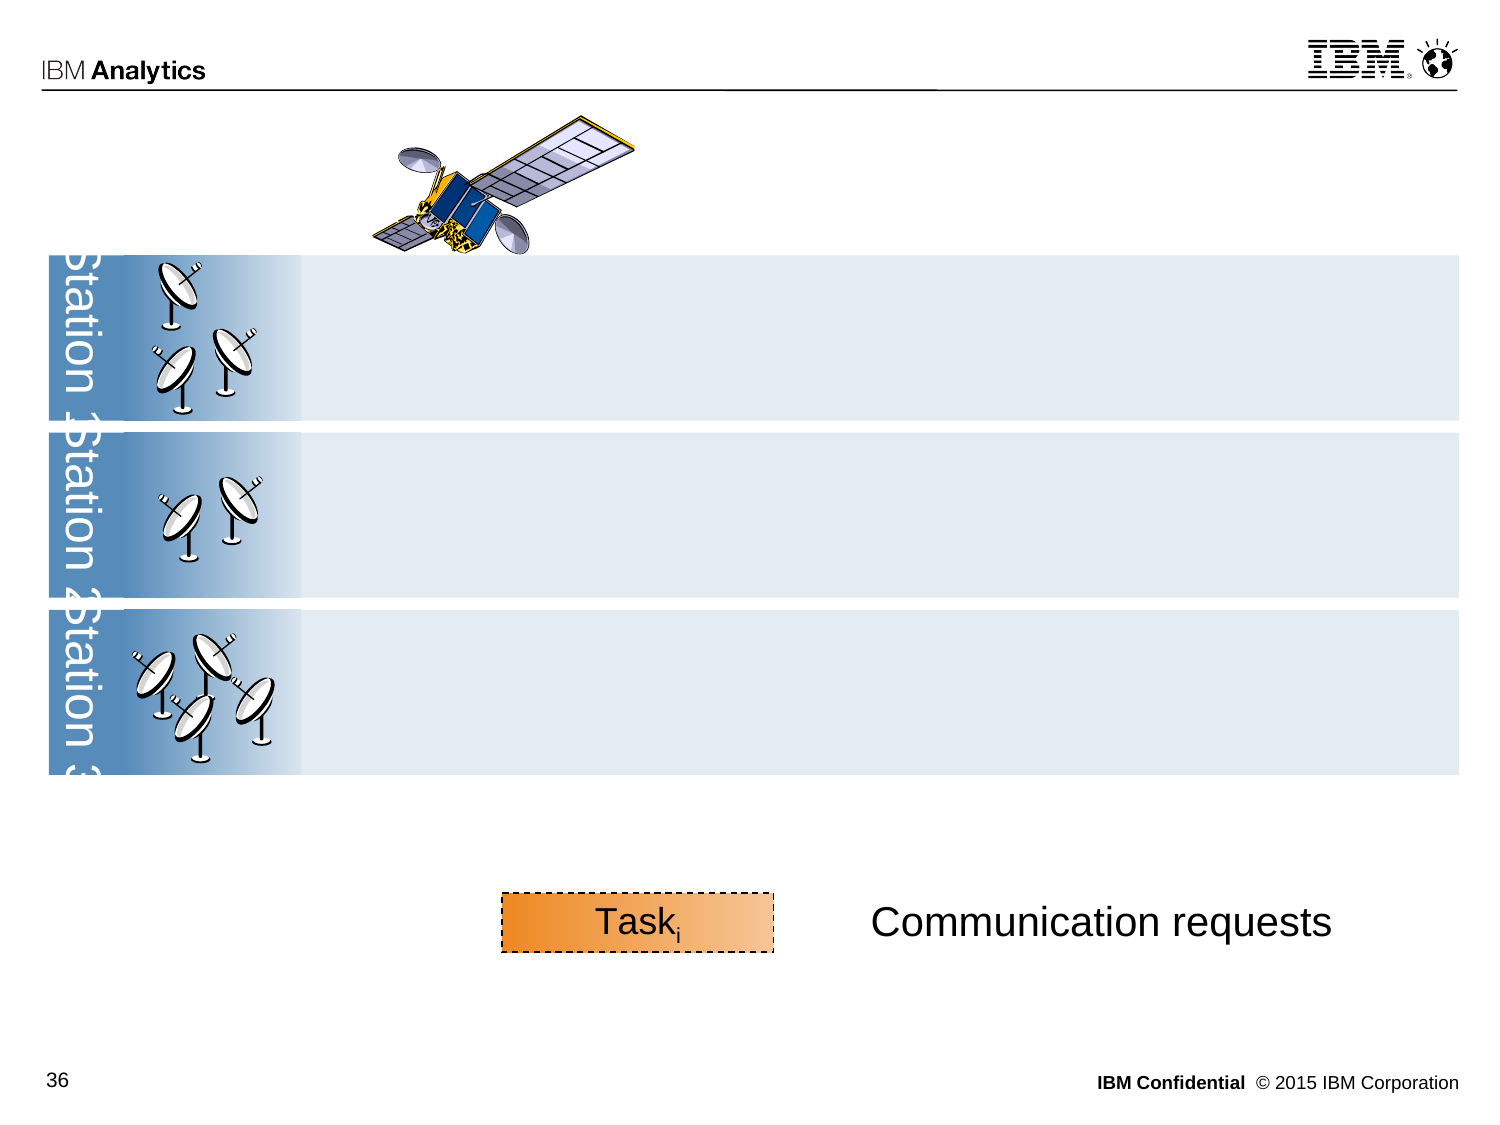

Station 1
Station 2
Station 3
Communication requests
Taski